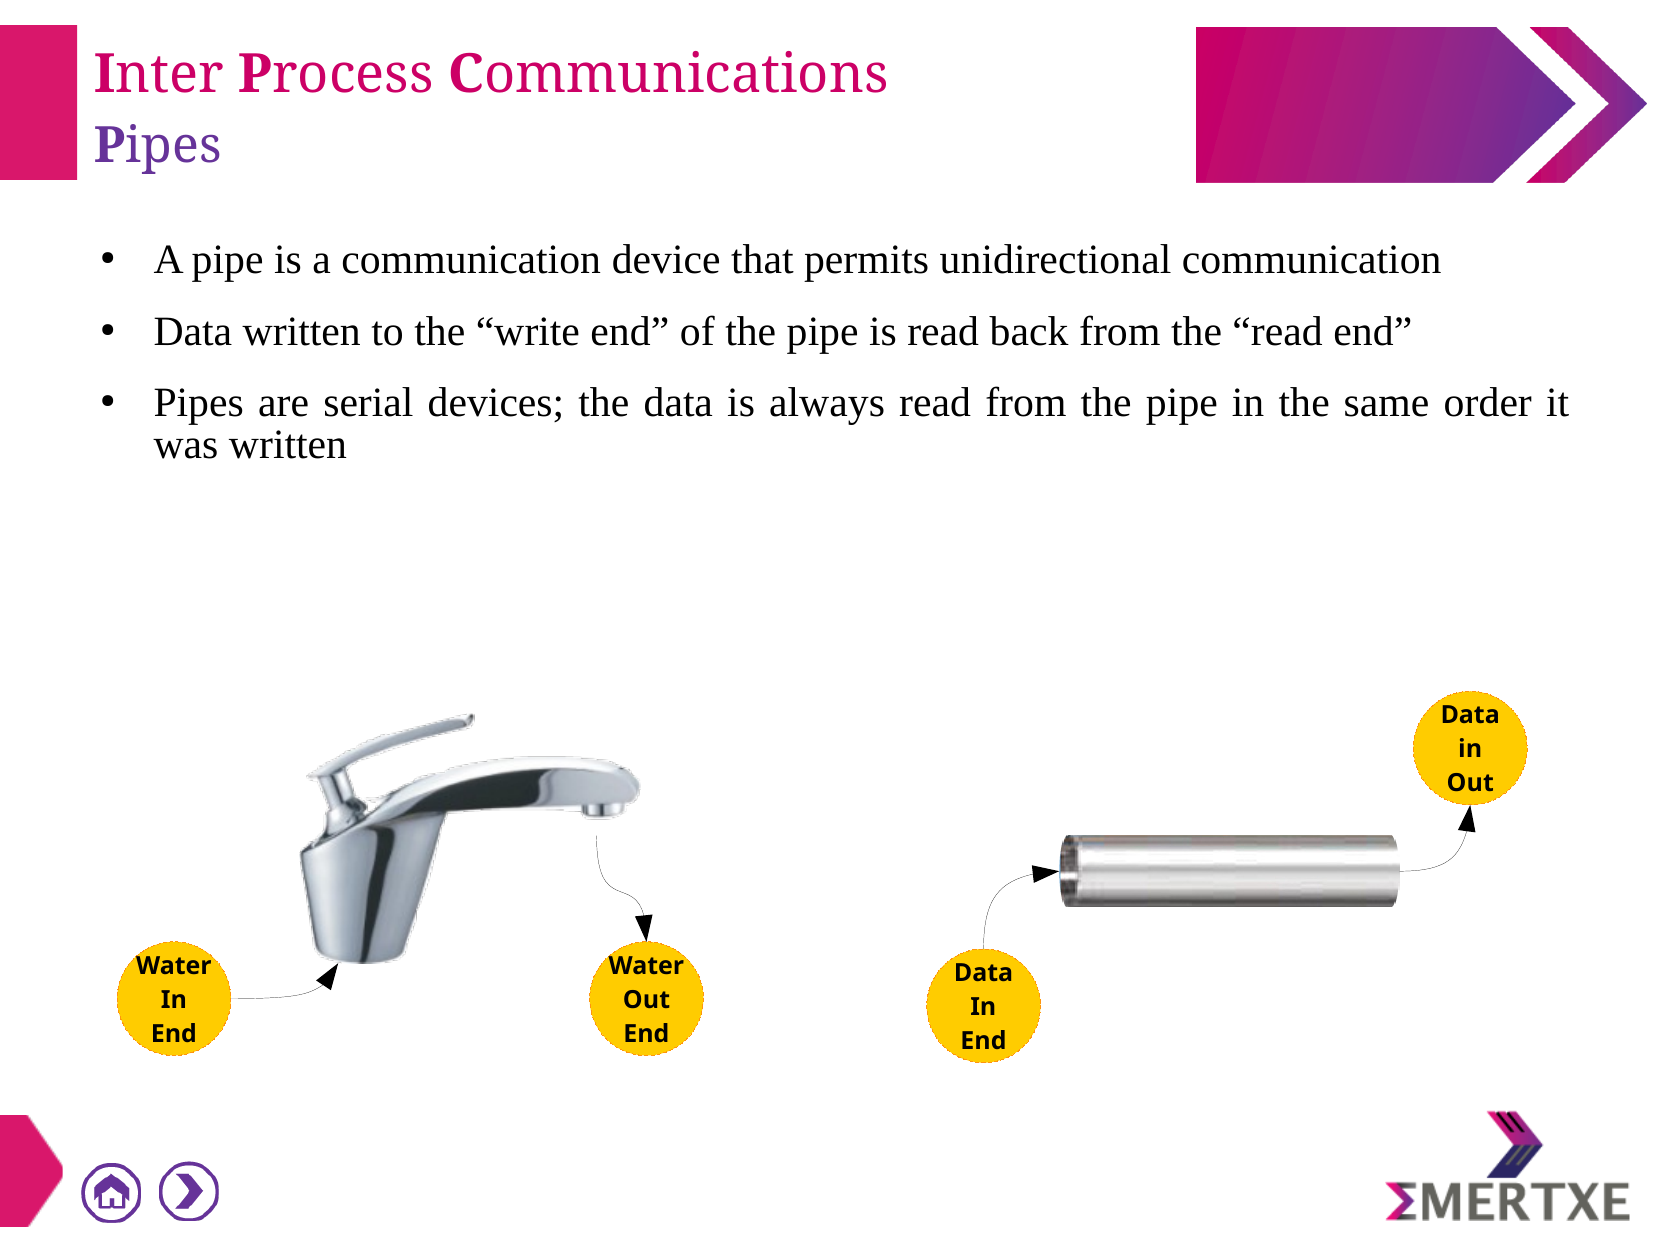

# Inter Process Communications Pipes
A pipe is a communication device that permits unidirectional communication
Data written to the “write end” of the pipe is read back from the “read end”
Pipes are serial devices; the data is always read from the pipe in the same order it was written
Data
in
Out
Data
In
End
Water
In
End
Water
Out
End